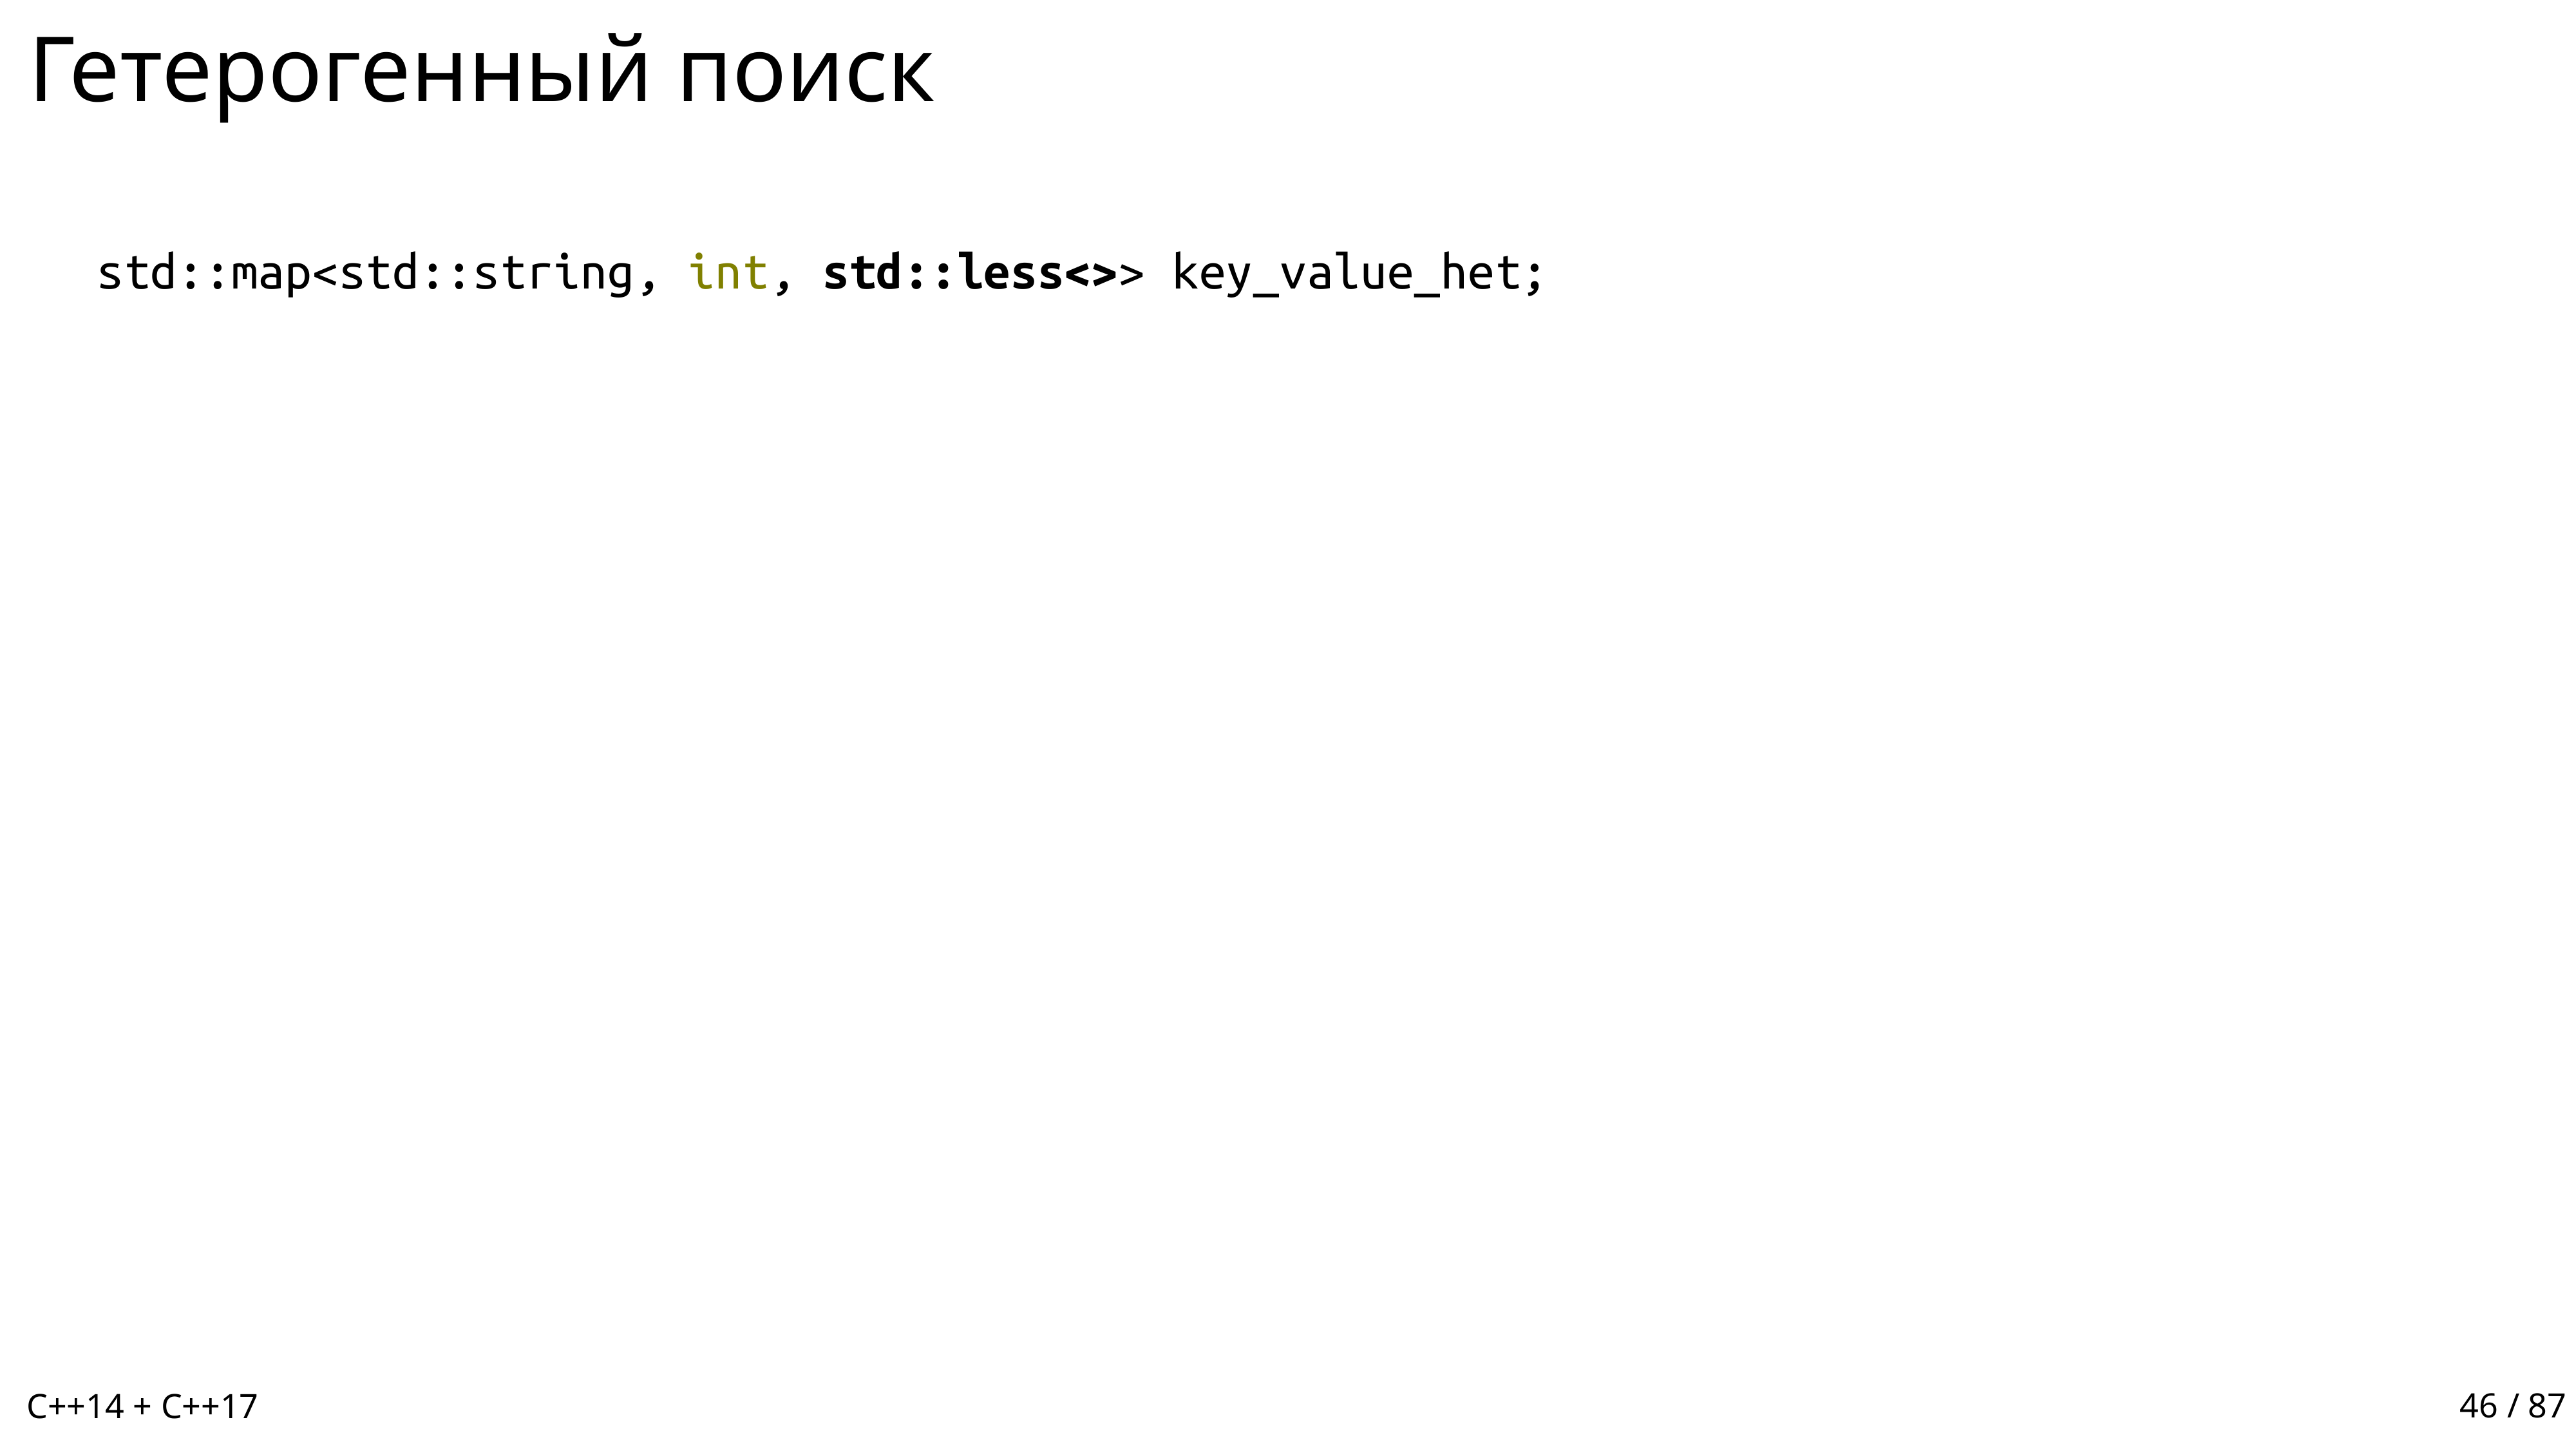

# Гетерогенный поиск
std::map<std::string, int, std::less<>> key_value_het;
C++14 + C++17